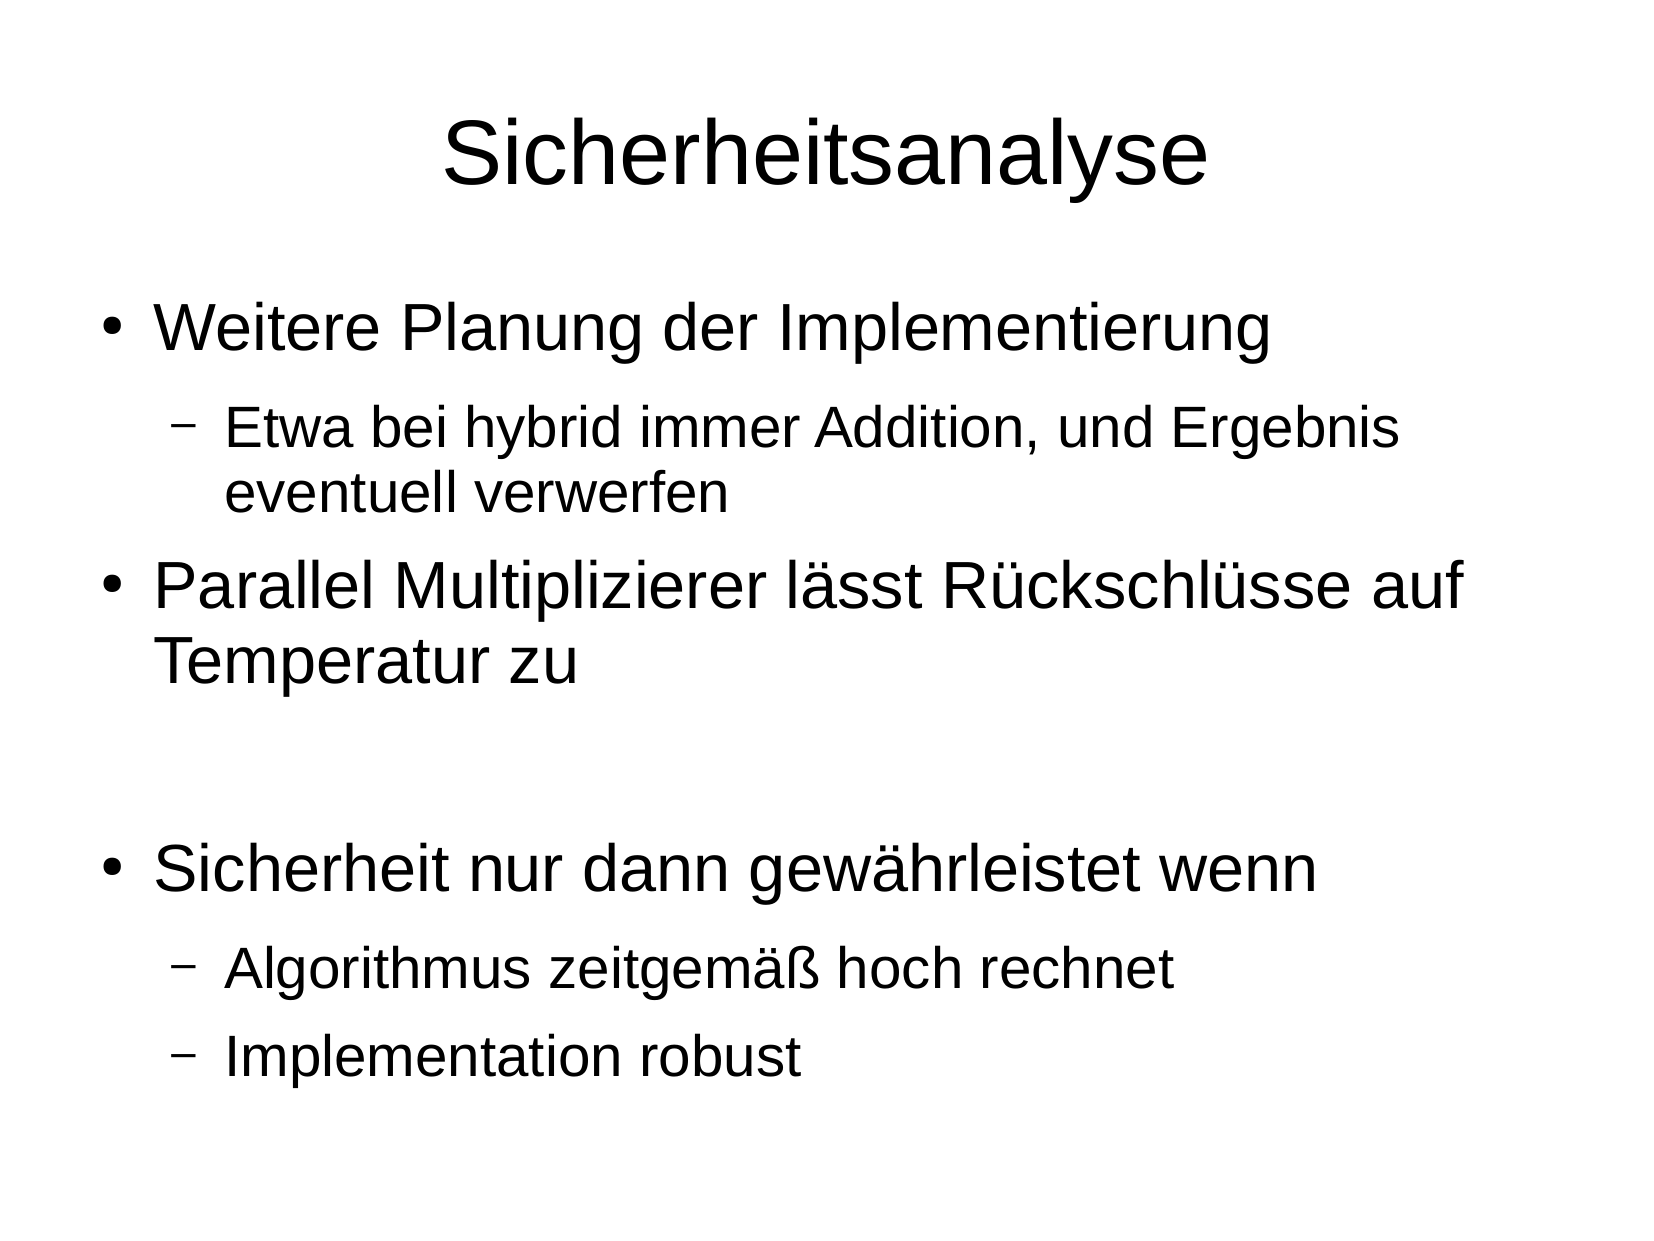

# Sicherheitsanalyse
Weitere Planung der Implementierung
Etwa bei hybrid immer Addition, und Ergebnis eventuell verwerfen
Parallel Multiplizierer lässt Rückschlüsse auf Temperatur zu
Sicherheit nur dann gewährleistet wenn
Algorithmus zeitgemäß hoch rechnet
Implementation robust